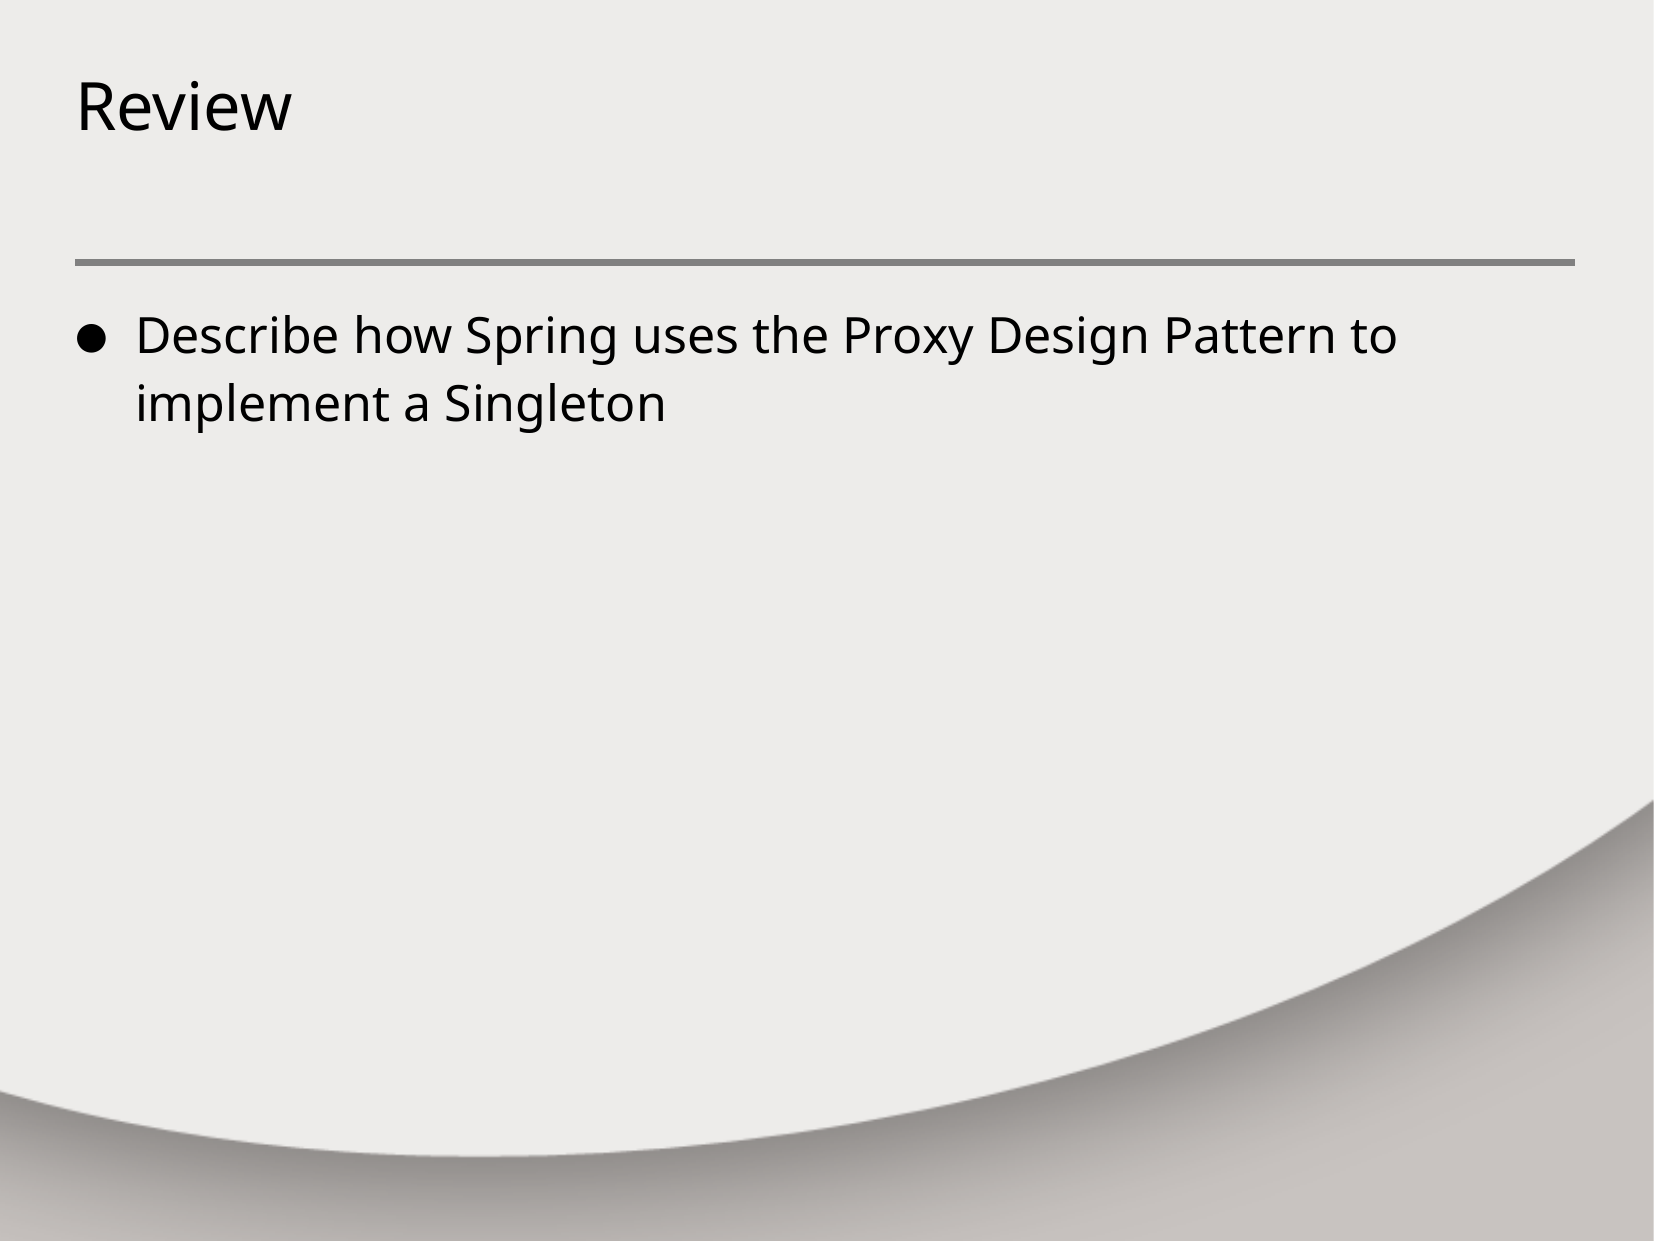

# Review
Describe how Spring uses the Proxy Design Pattern to implement a Singleton